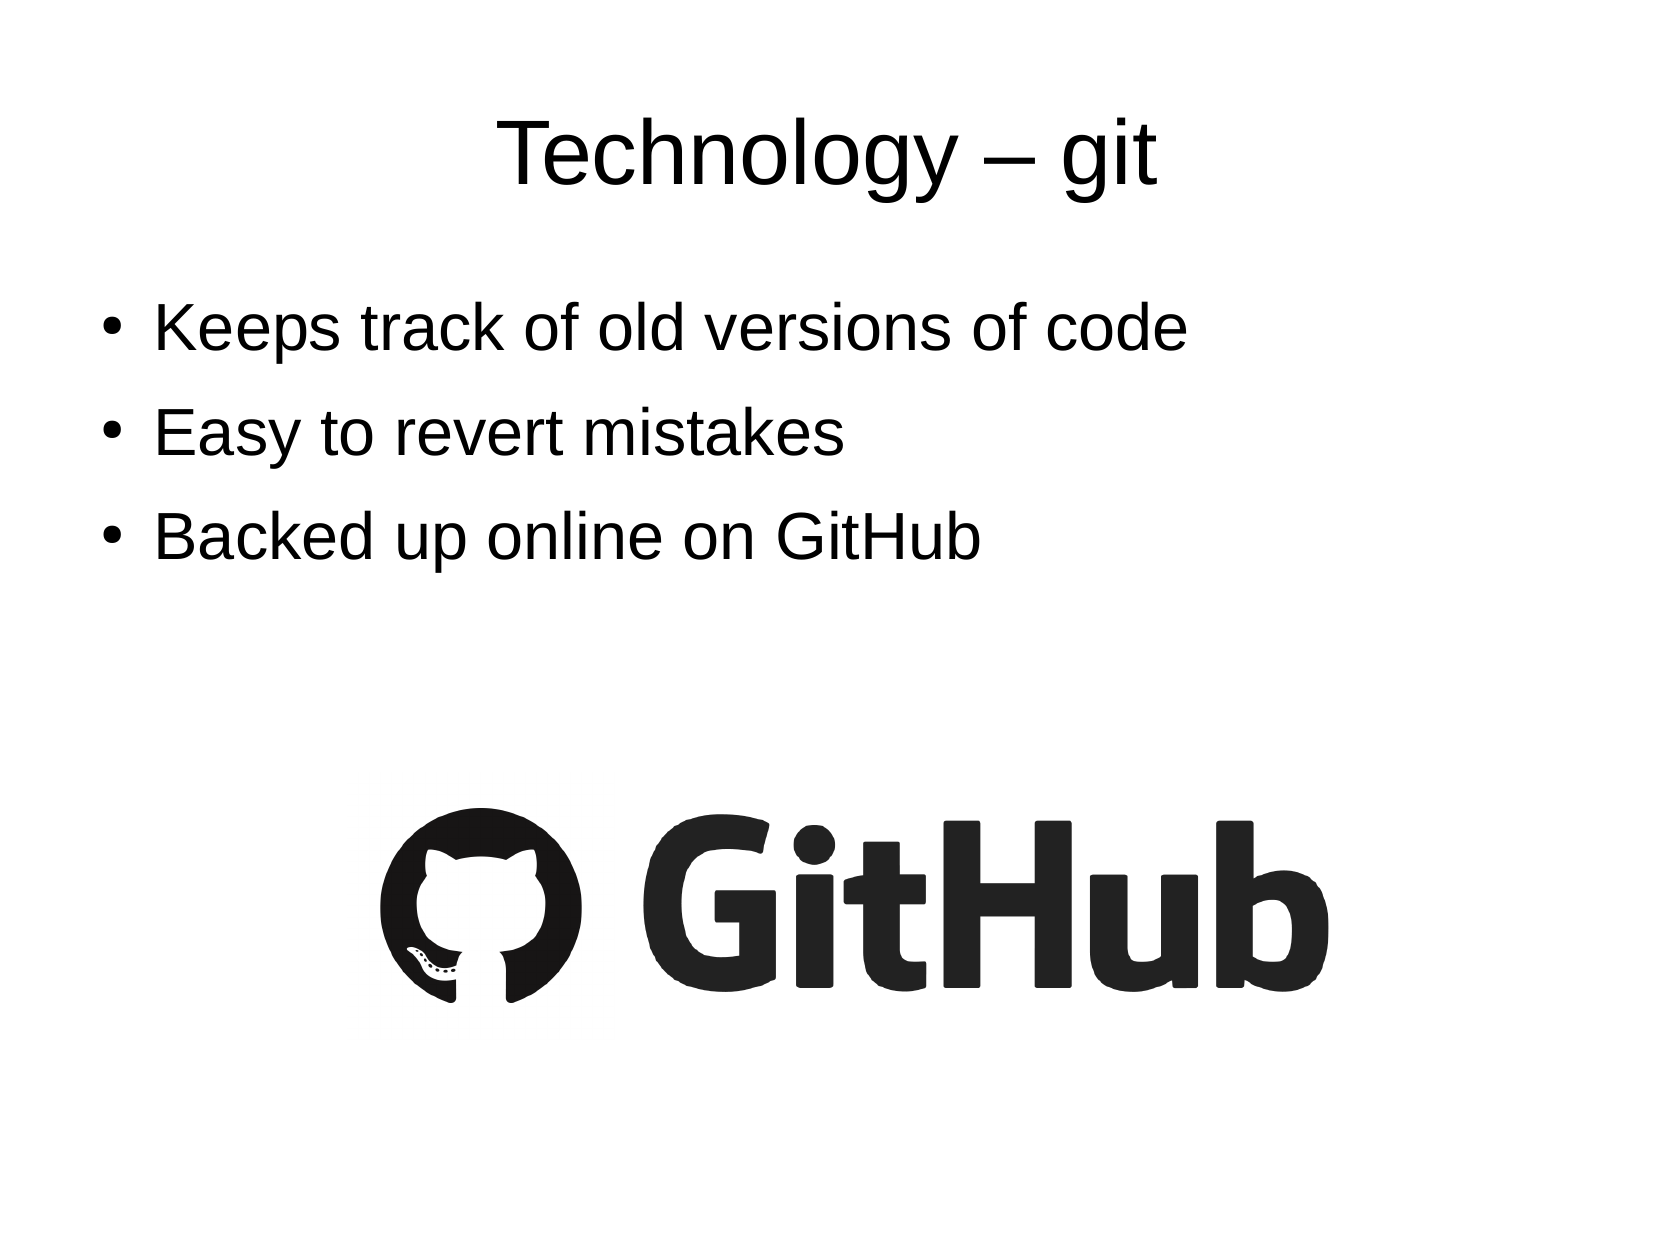

# Technology – git
Keeps track of old versions of code
Easy to revert mistakes
Backed up online on GitHub